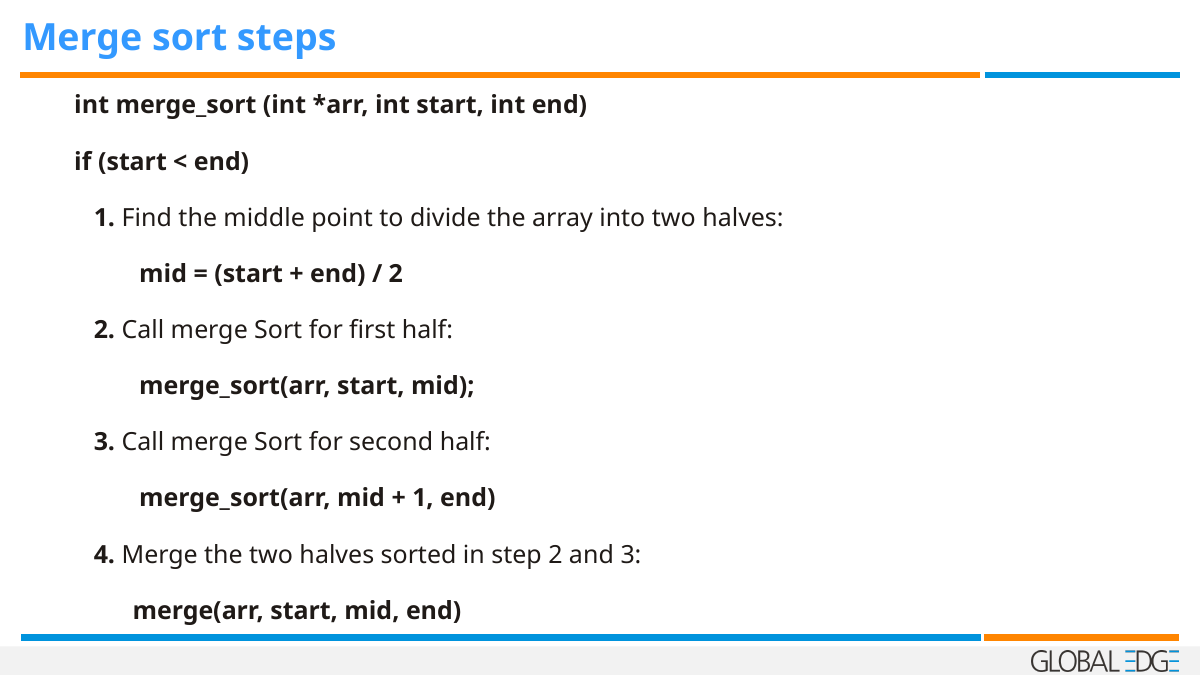

# Merge sort steps
int merge_sort (int *arr, int start, int end)
if (start < end)
 1. Find the middle point to divide the array into two halves:
 mid = (start + end) / 2
 2. Call merge Sort for first half:
 merge_sort(arr, start, mid);
 3. Call merge Sort for second half:
 merge_sort(arr, mid + 1, end)
 4. Merge the two halves sorted in step 2 and 3:
 merge(arr, start, mid, end)